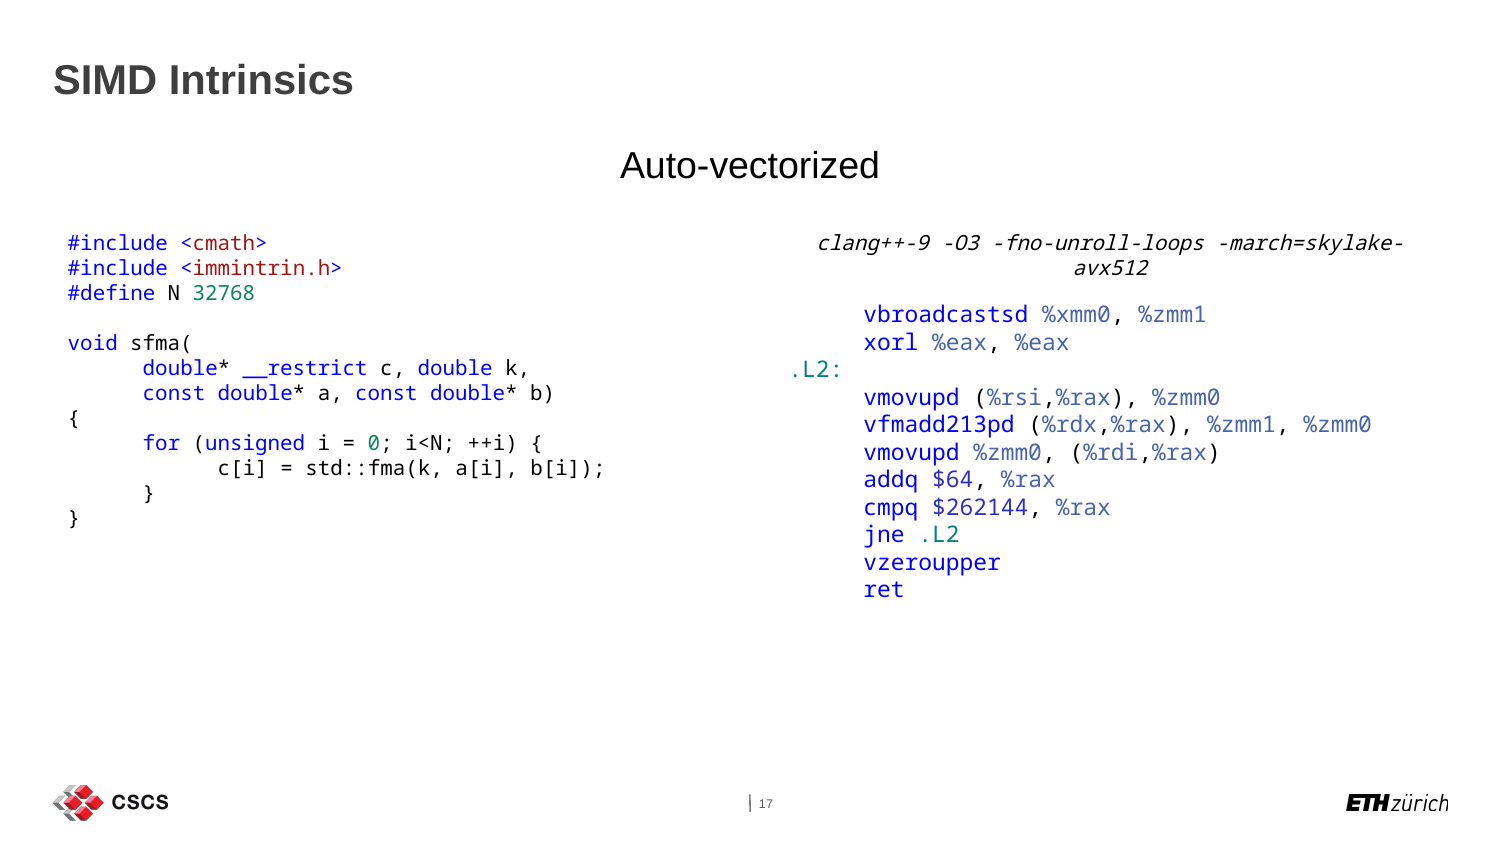

SIMD Intrinsics
# Auto-vectorized
#include <cmath>
#include <immintrin.h>
#define N 32768
void sfma(
double* __restrict c, double k,
const double* a, const double* b)
{
for (unsigned i = 0; i<N; ++i) {
c[i] = std::fma(k, a[i], b[i]);
}
}
clang++-9 -O3 -fno-unroll-loops -march=skylake-avx512
vbroadcastsd %xmm0, %zmm1
xorl %eax, %eax
.L2:
vmovupd (%rsi,%rax), %zmm0
vfmadd213pd (%rdx,%rax), %zmm1, %zmm0
vmovupd %zmm0, (%rdi,%rax)
addq $64, %rax
cmpq $262144, %rax
jne .L2
vzeroupper
ret